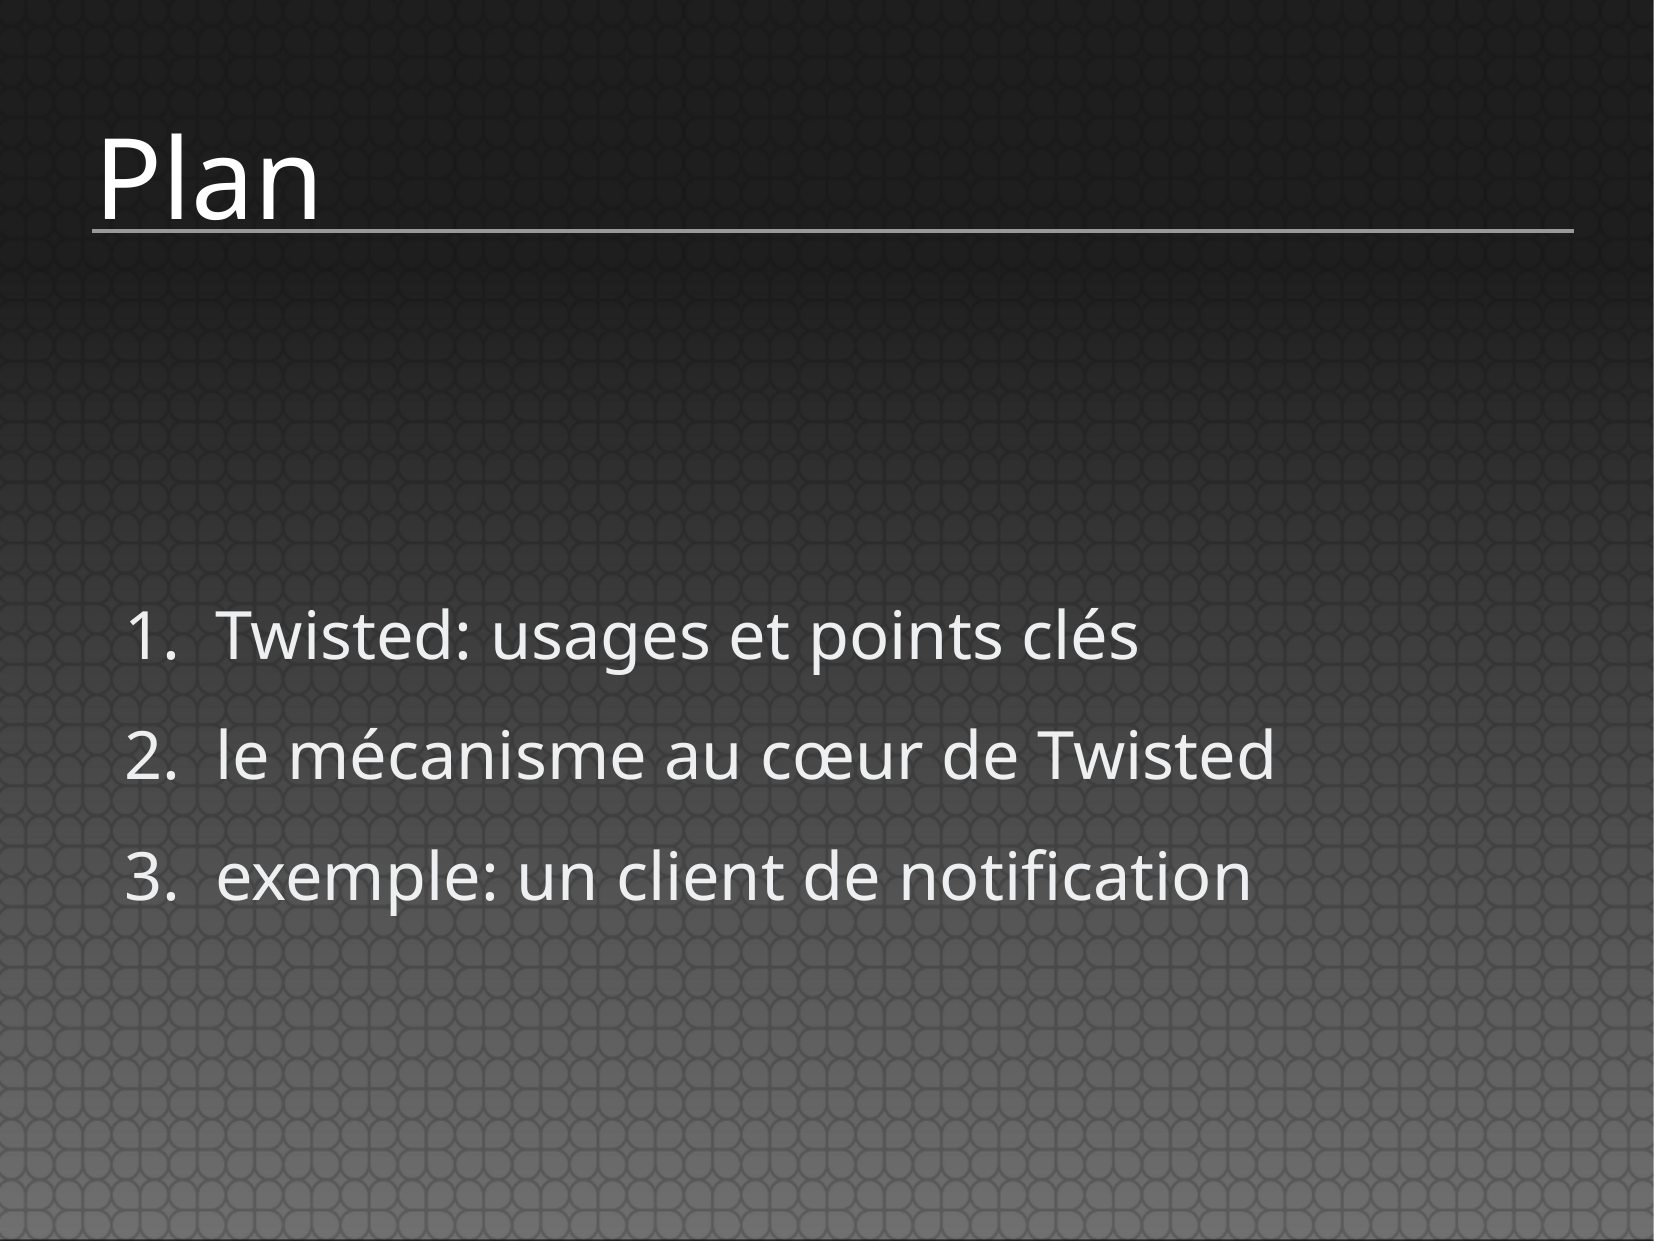

# Plan
 Twisted: usages et points clés
 le mécanisme au cœur de Twisted
 exemple: un client de notification